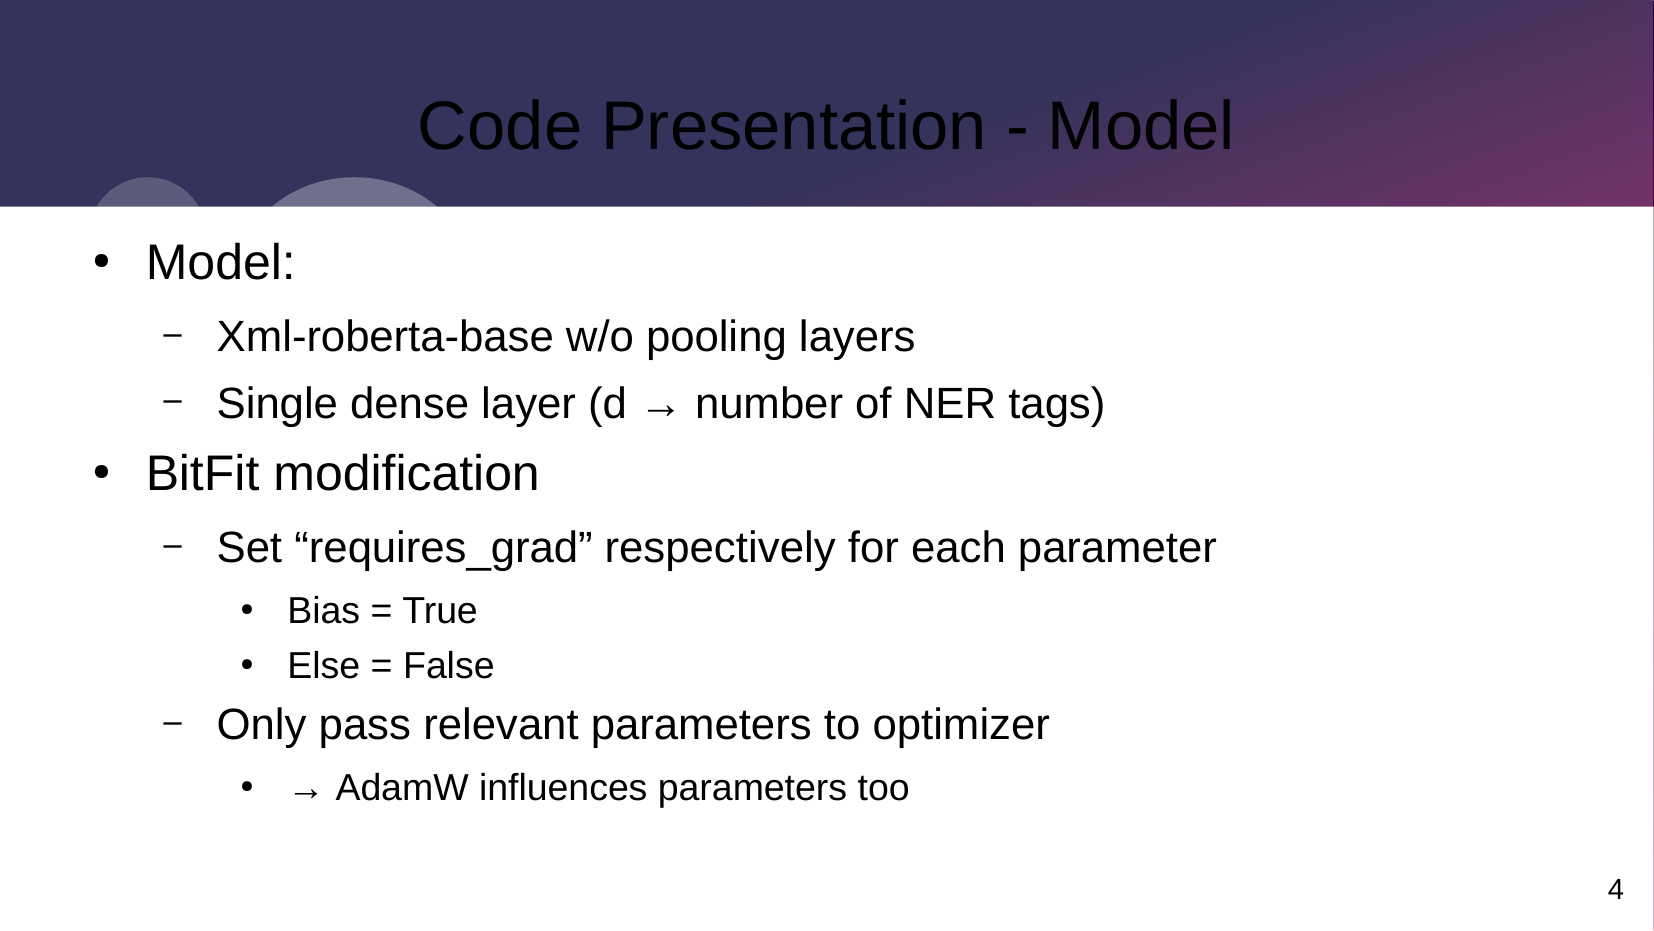

# Code Presentation - Model
Model:
Xml-roberta-base w/o pooling layers
Single dense layer (d → number of NER tags)
BitFit modification
Set “requires_grad” respectively for each parameter
Bias = True
Else = False
Only pass relevant parameters to optimizer
→ AdamW influences parameters too